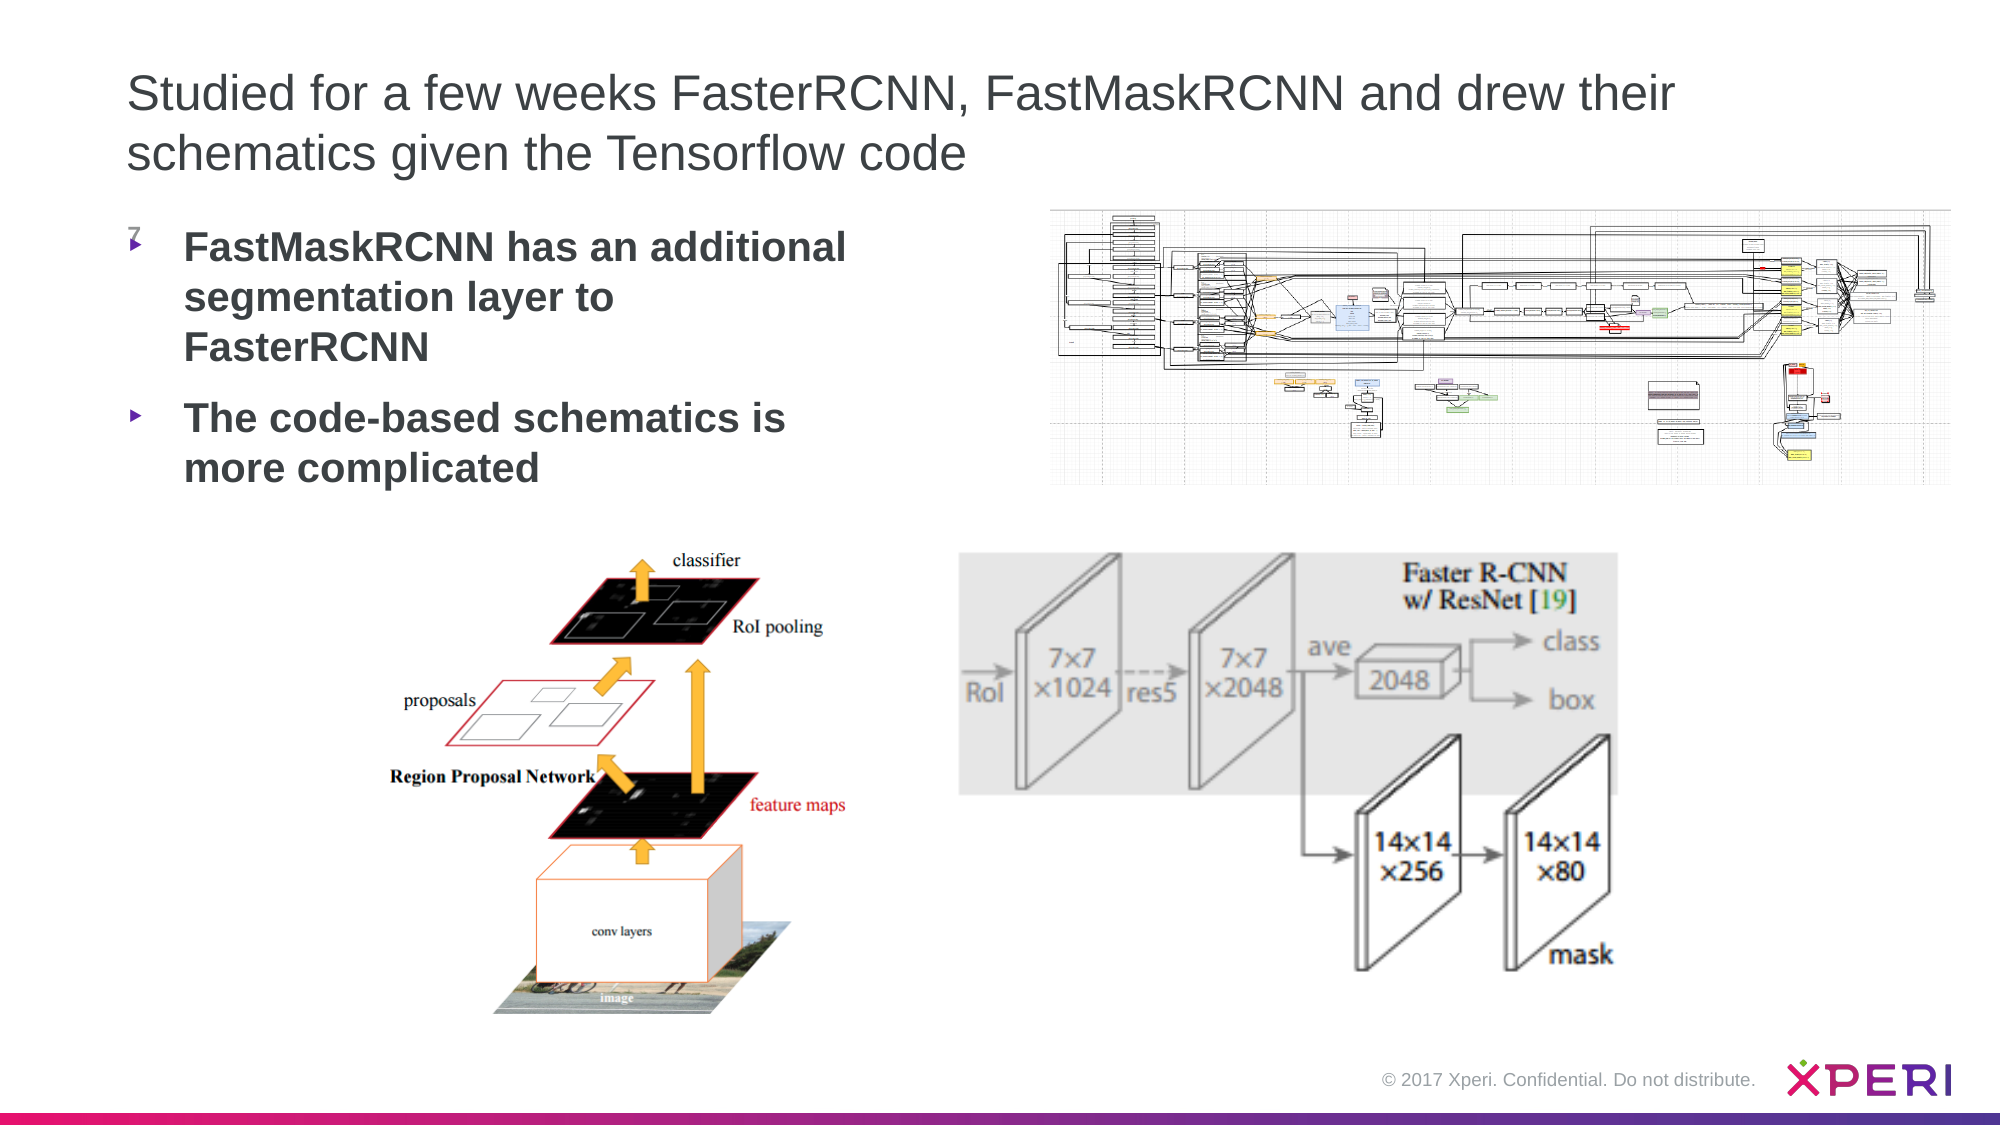

Studied for a few weeks FasterRCNN, FastMaskRCNN and drew their schematics given the Tensorflow code
#
FastMaskRCNN has an additional segmentation layer to FasterRCNN
The code-based schematics is more complicated